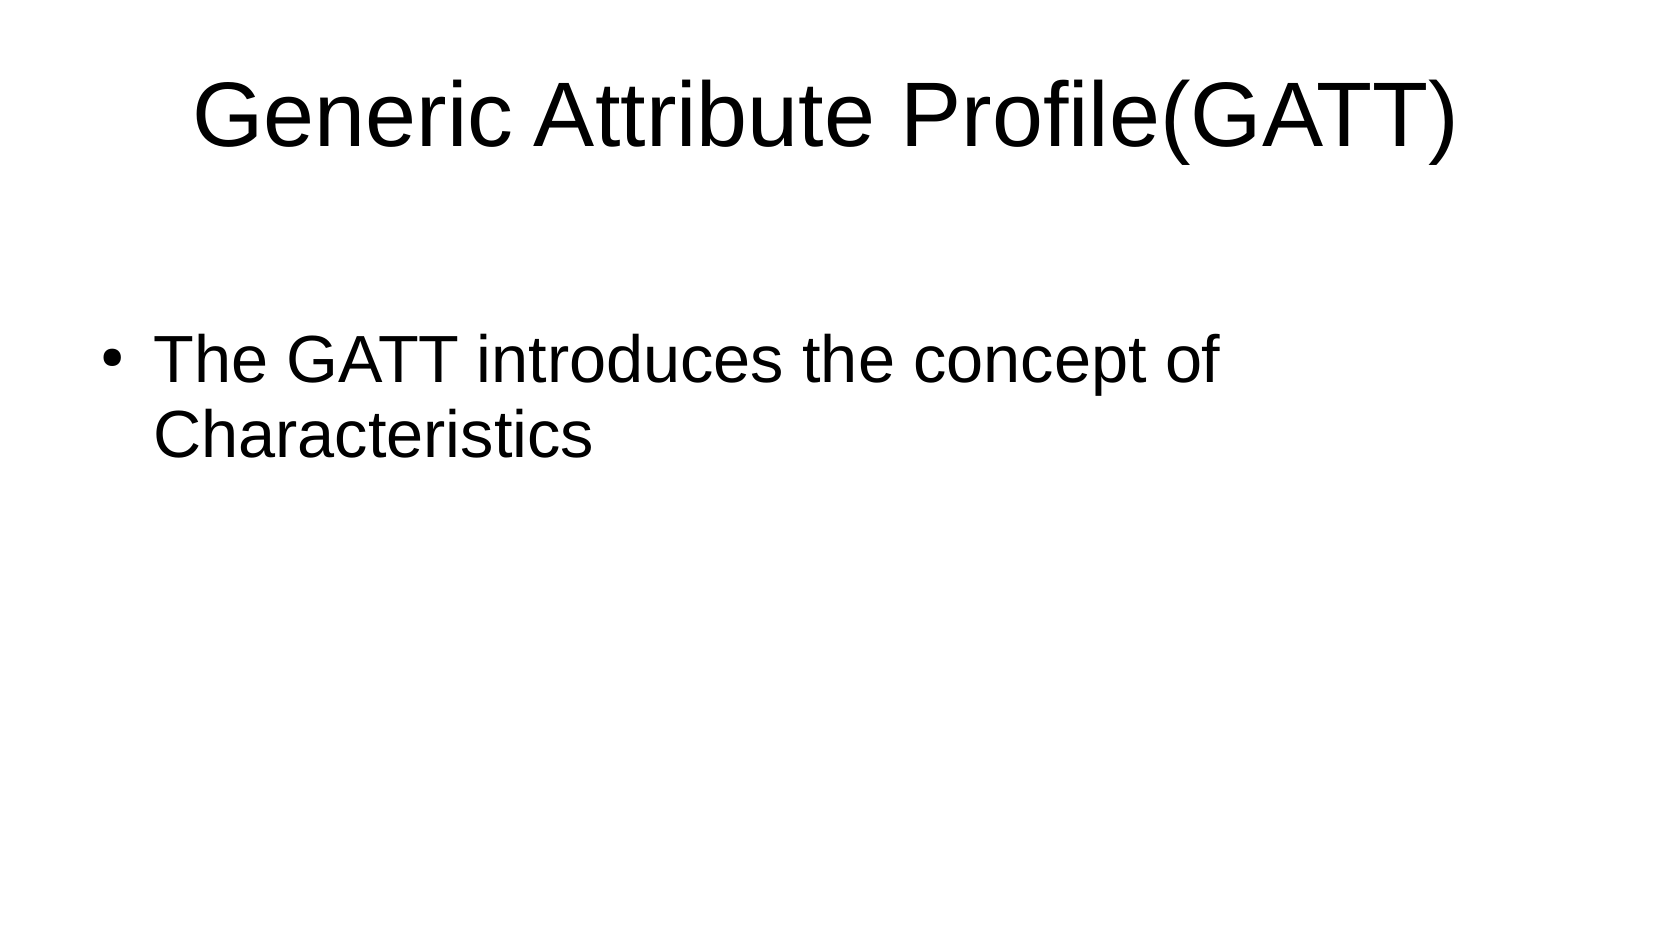

# Generic Attribute Profile(GATT)
The GATT introduces the concept of Characteristics